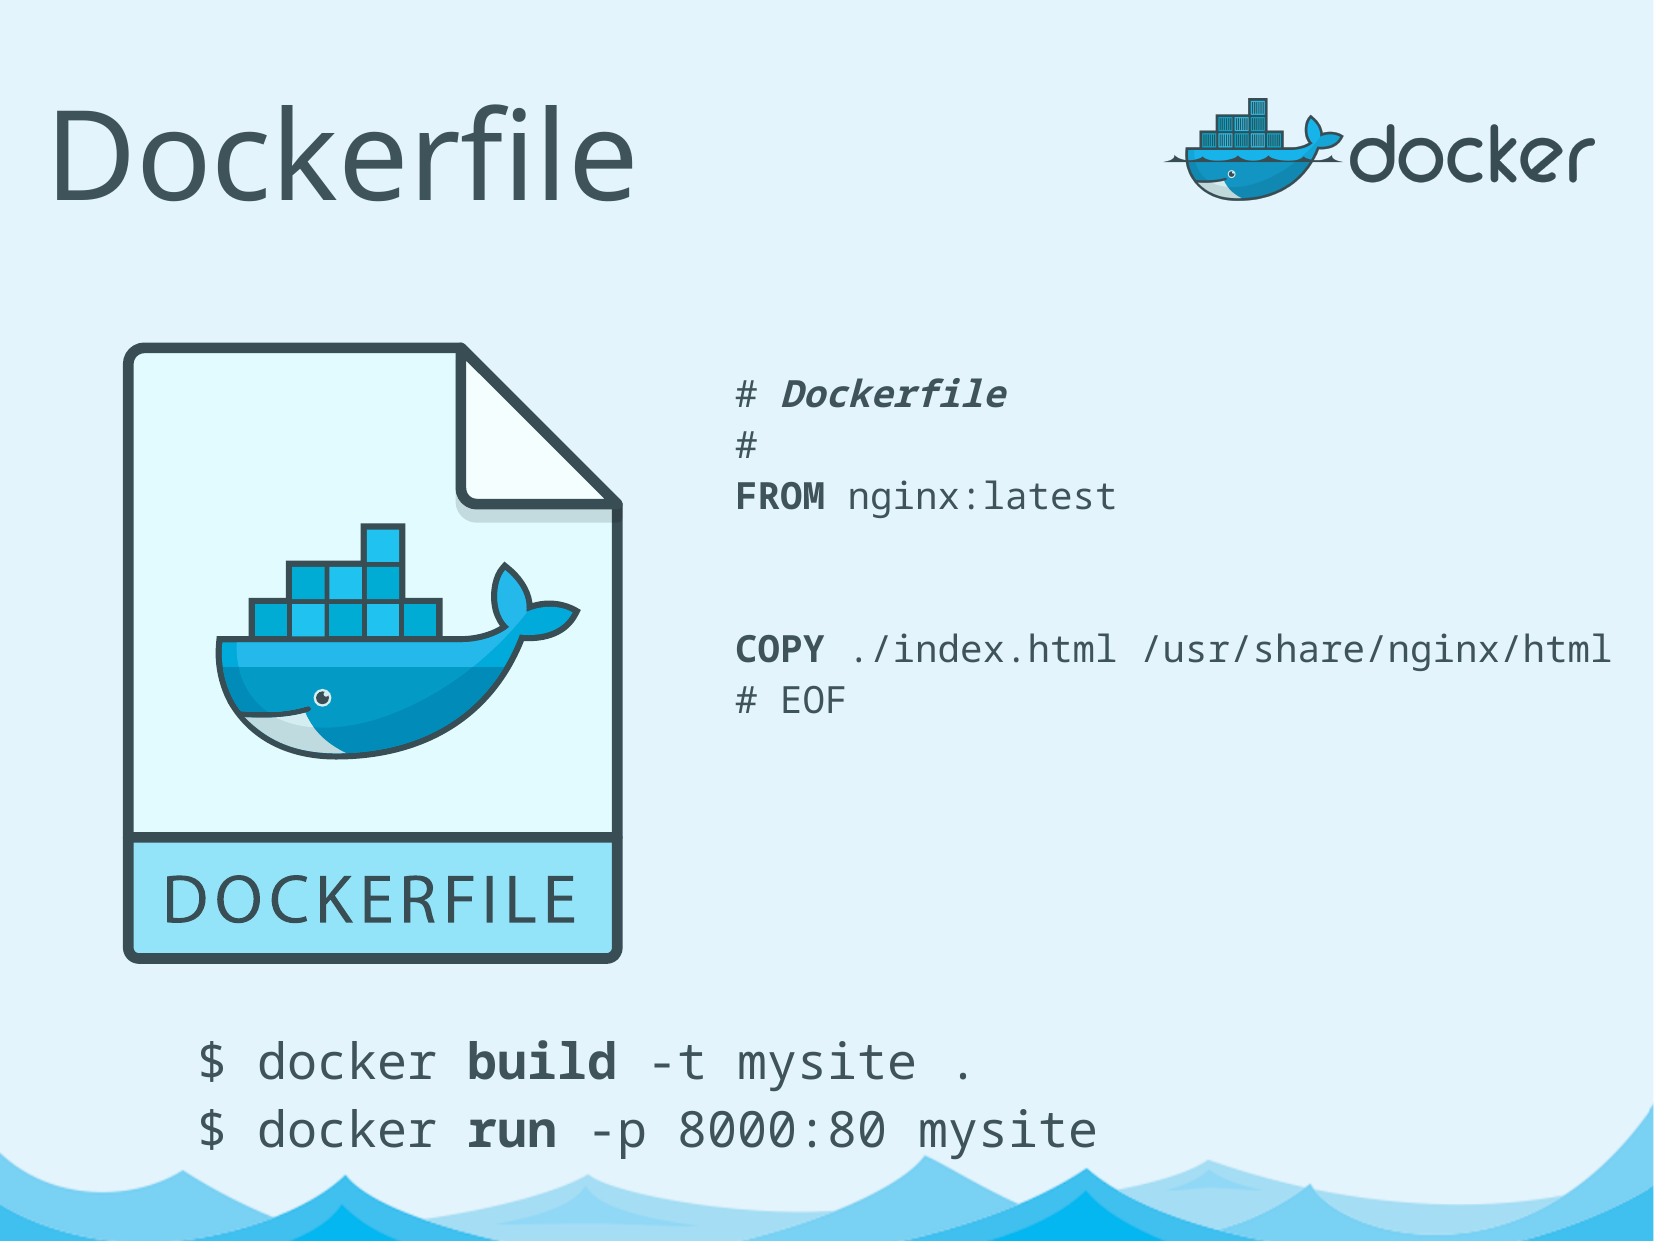

Dockerfile
# Dockerfile
#
FROM nginx:latest
COPY ./index.html /usr/share/nginx/html
# EOF
$ docker build -t mysite .
$ docker run -p 8000:80 mysite